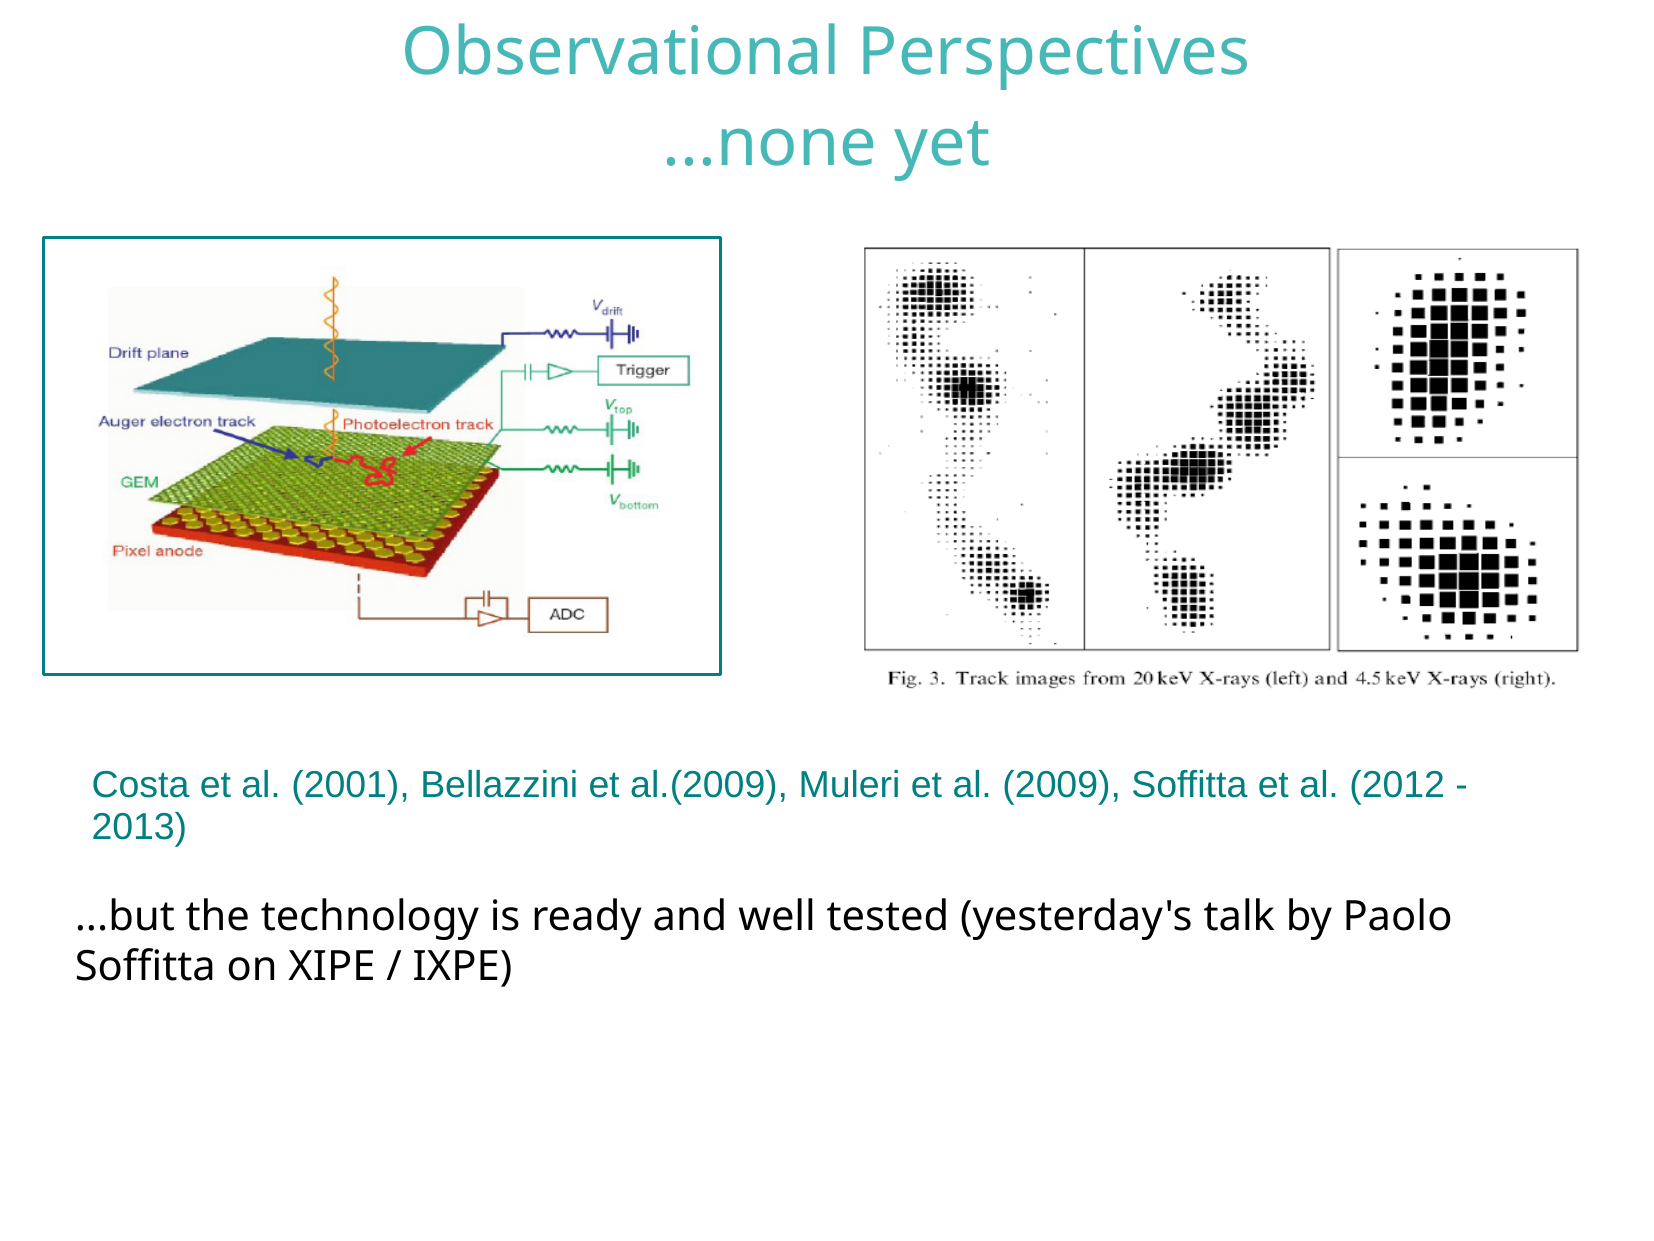

# Observational Perspectives ...none yet
Costa et al. (2001), Bellazzini et al.(2009), Muleri et al. (2009), Soffitta et al. (2012 - 2013)
...but the technology is ready and well tested (yesterday's talk by Paolo Soffitta on XIPE / IXPE)